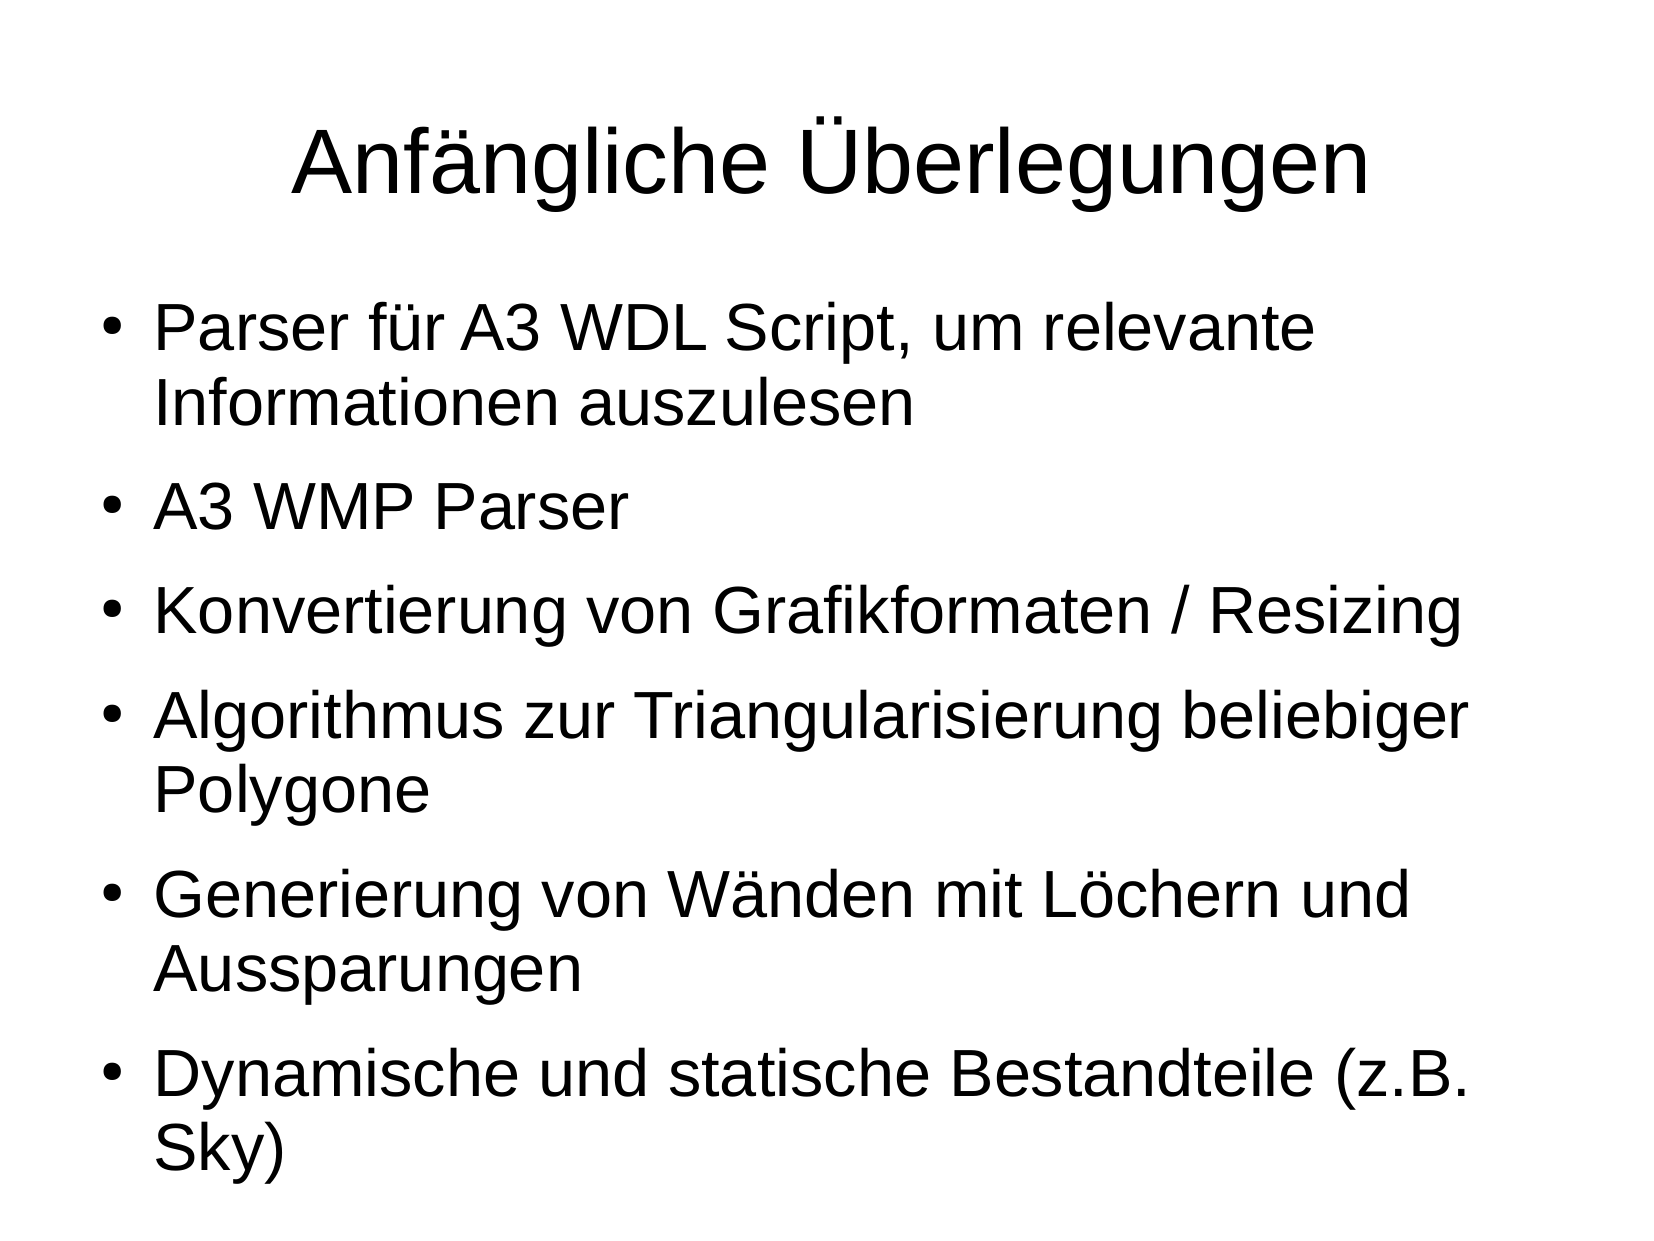

# Anfängliche Überlegungen
Parser für A3 WDL Script, um relevante Informationen auszulesen
A3 WMP Parser
Konvertierung von Grafikformaten / Resizing
Algorithmus zur Triangularisierung beliebiger Polygone
Generierung von Wänden mit Löchern und Aussparungen
Dynamische und statische Bestandteile (z.B. Sky)